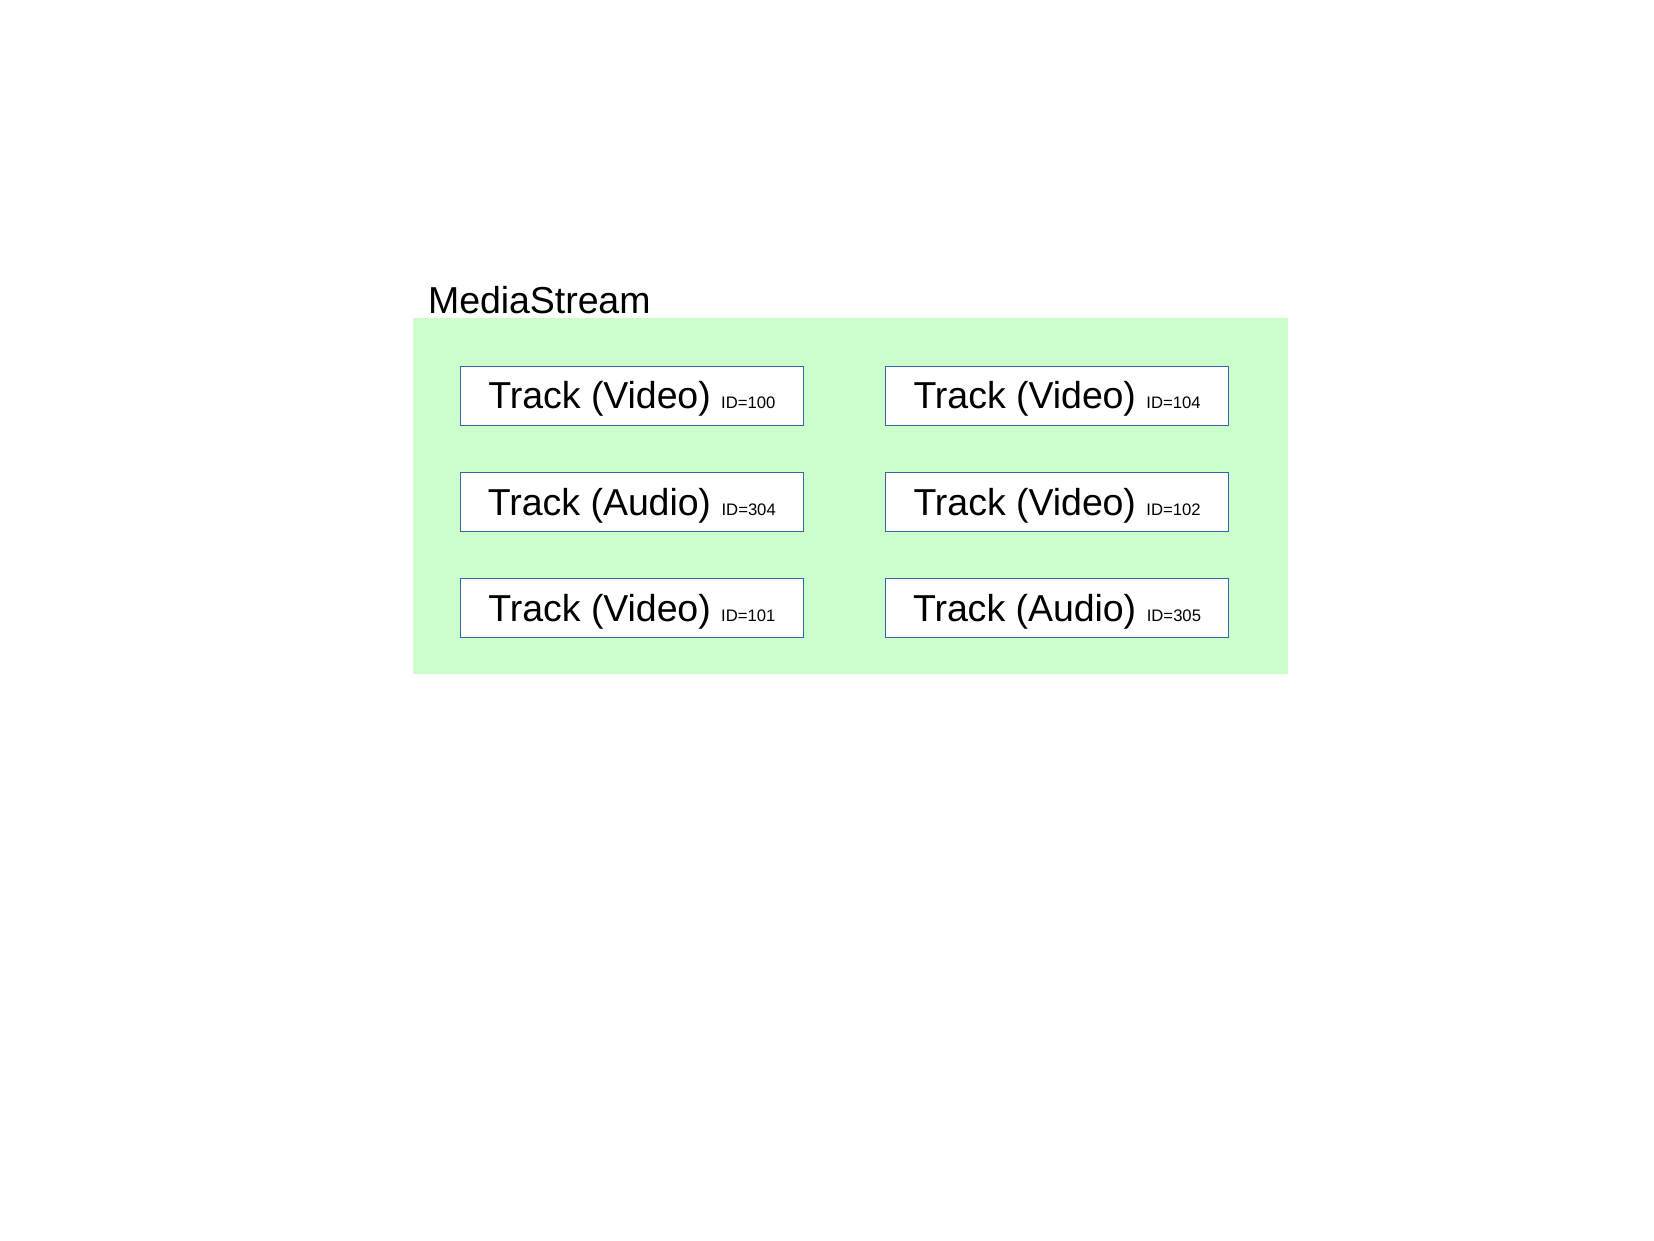

MediaStream
Track (Video) ID=100
Track (Video) ID=100
Track (Video) ID=100
Track (Video) ID=104
Track (Audio) ID=304
Track (Video) ID=102
Track (Video) ID=101
Track (Audio) ID=305